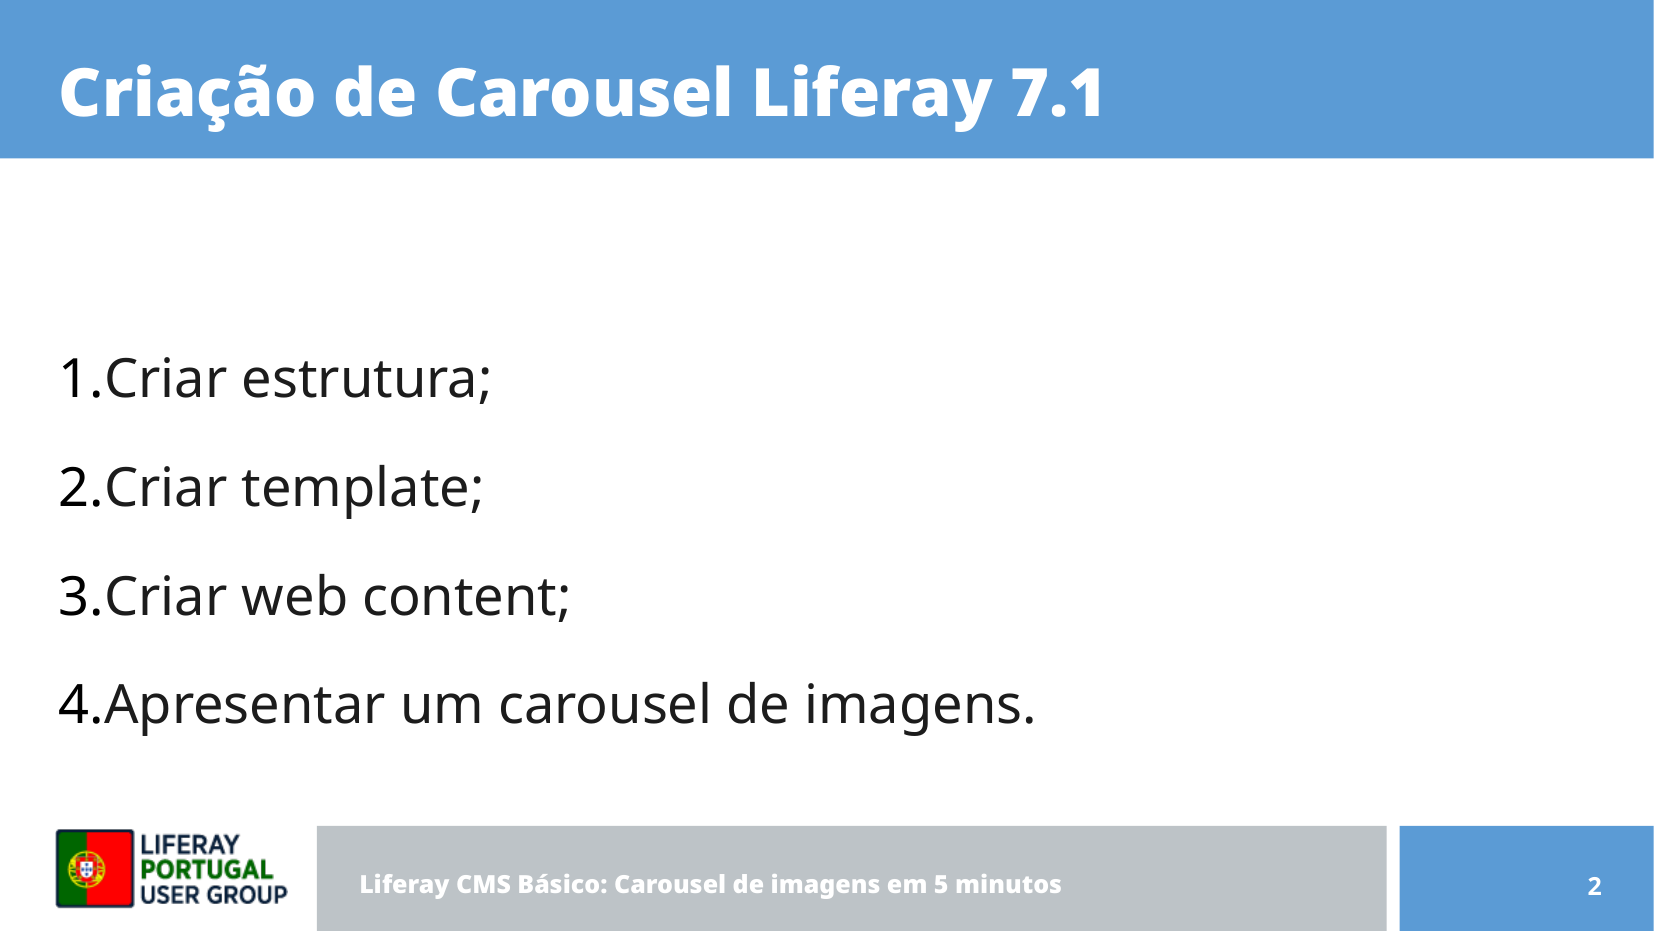

# Criação de Carousel Liferay 7.1
Criar estrutura;
Criar template;
Criar web content;
Apresentar um carousel de imagens.
Criação de temas Liferay 7.0 - 12/09/2018